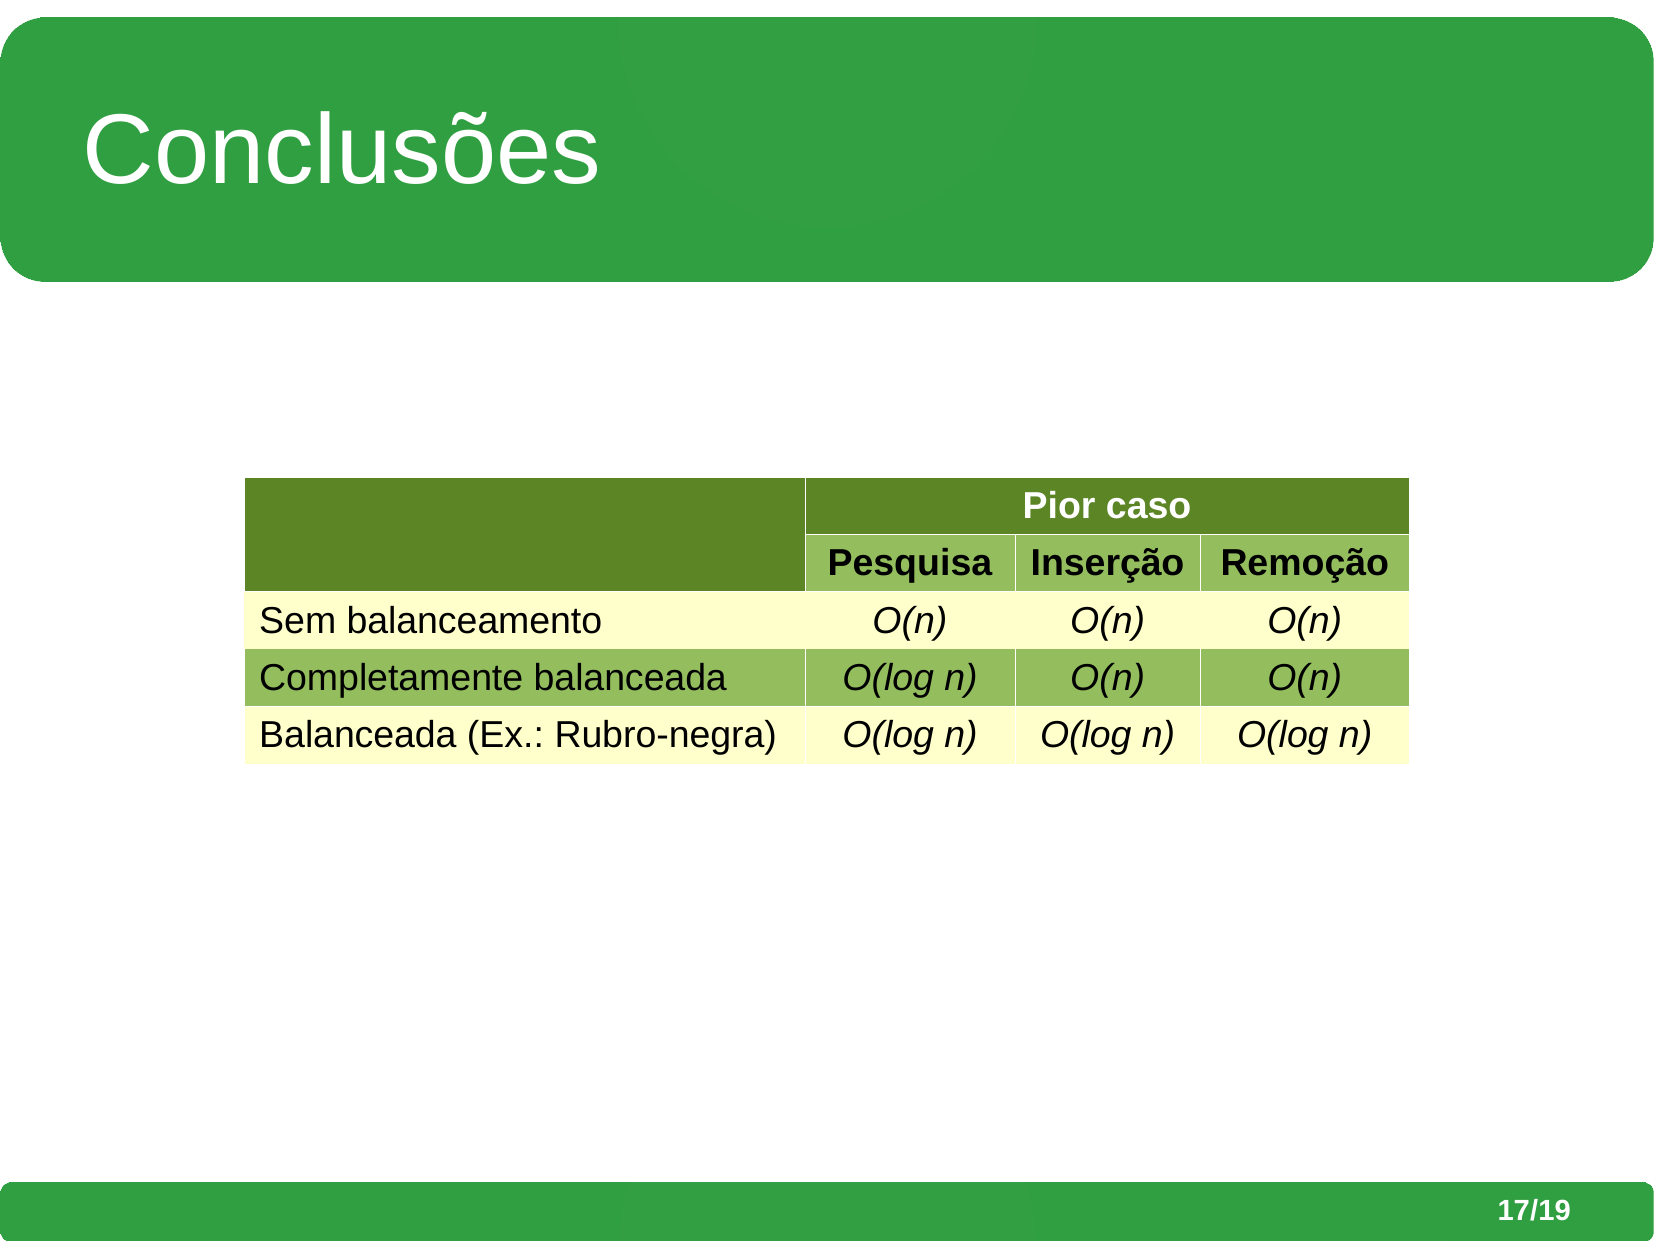

# Conclusões
| | Pior caso | | |
| --- | --- | --- | --- |
| | Pesquisa | Inserção | Remoção |
| Sem balanceamento | O(n) | O(n) | O(n) |
| Completamente balanceada | O(log n) | O(n) | O(n) |
| Balanceada (Ex.: Rubro-negra) | O(log n) | O(log n) | O(log n) |
17